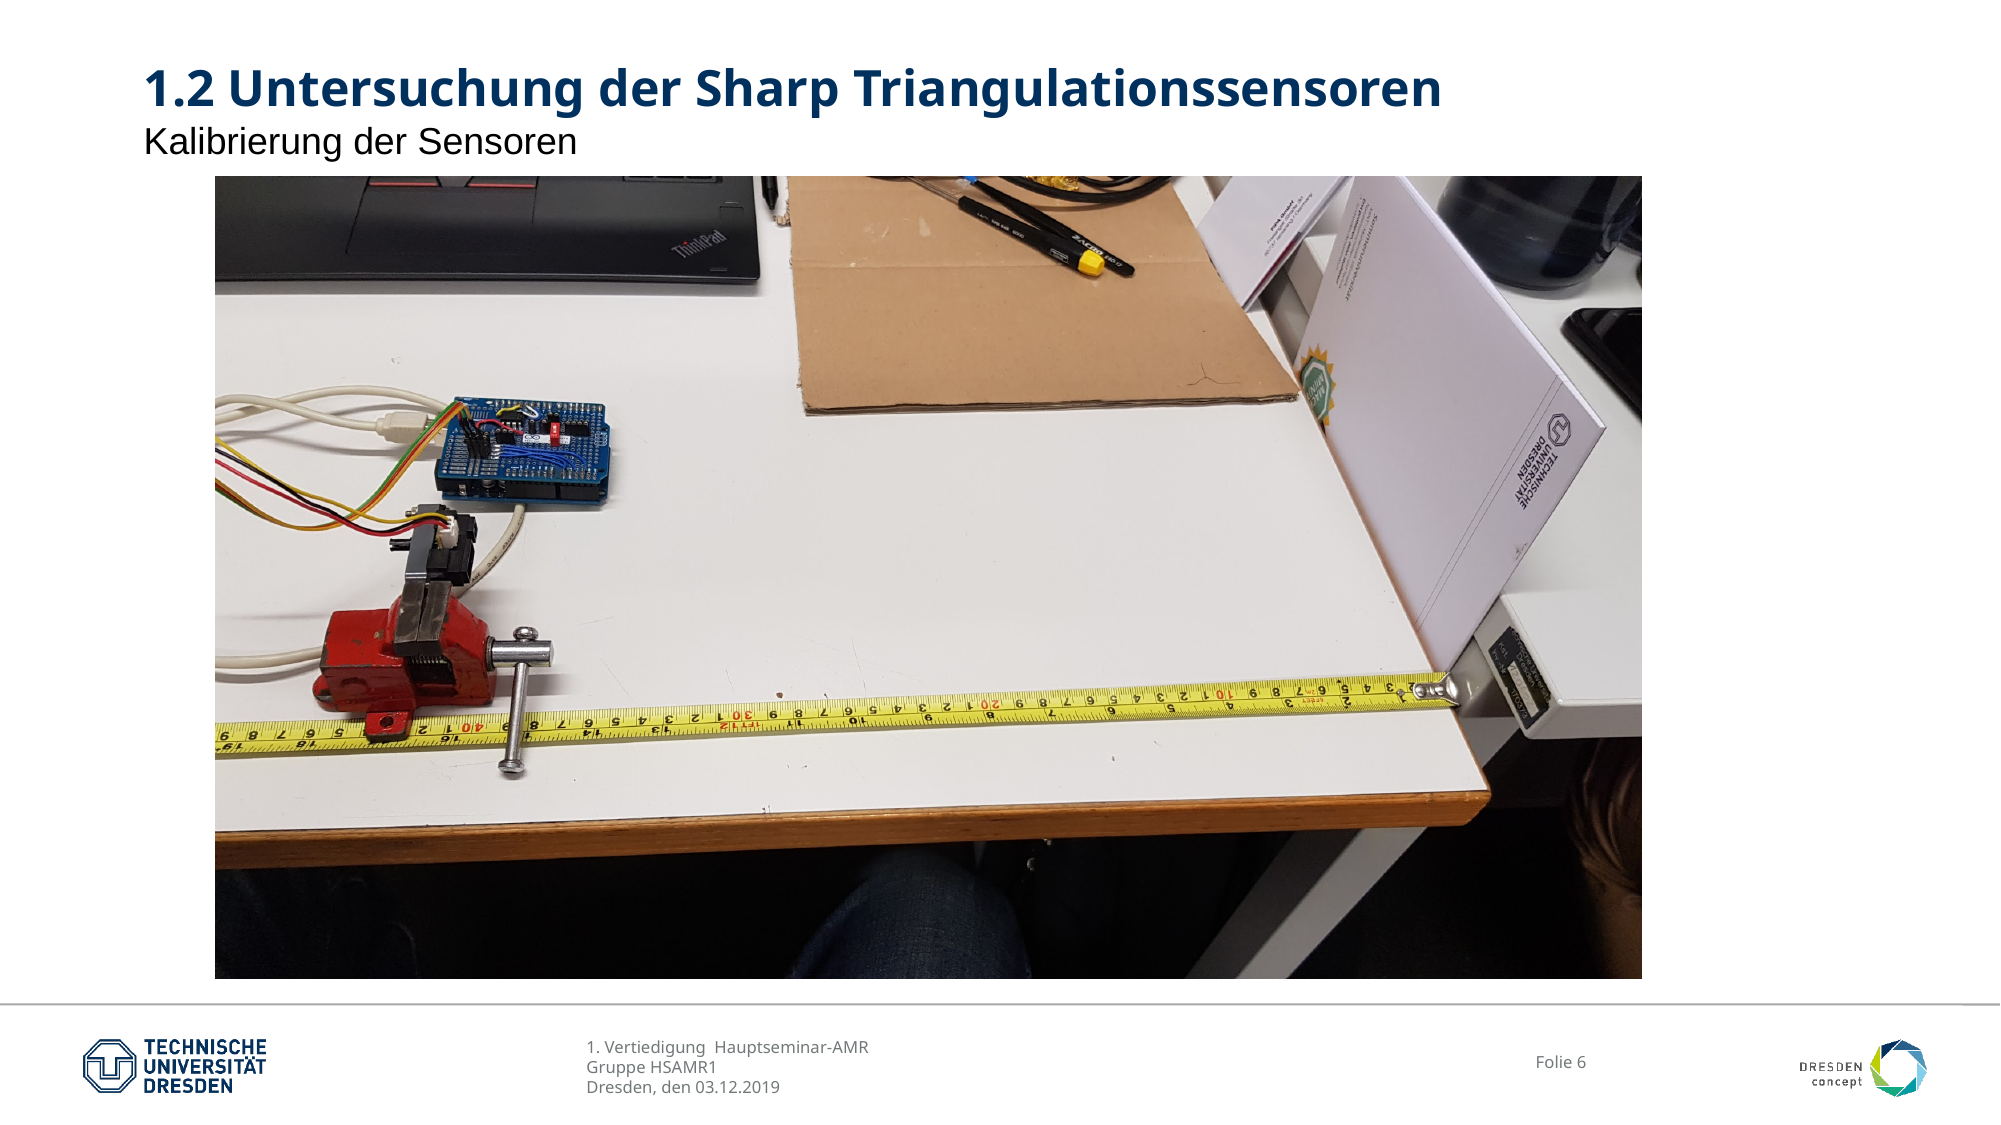

1.2 Untersuchung der Sharp Triangulationssensoren
Kalibrierung der Sensoren